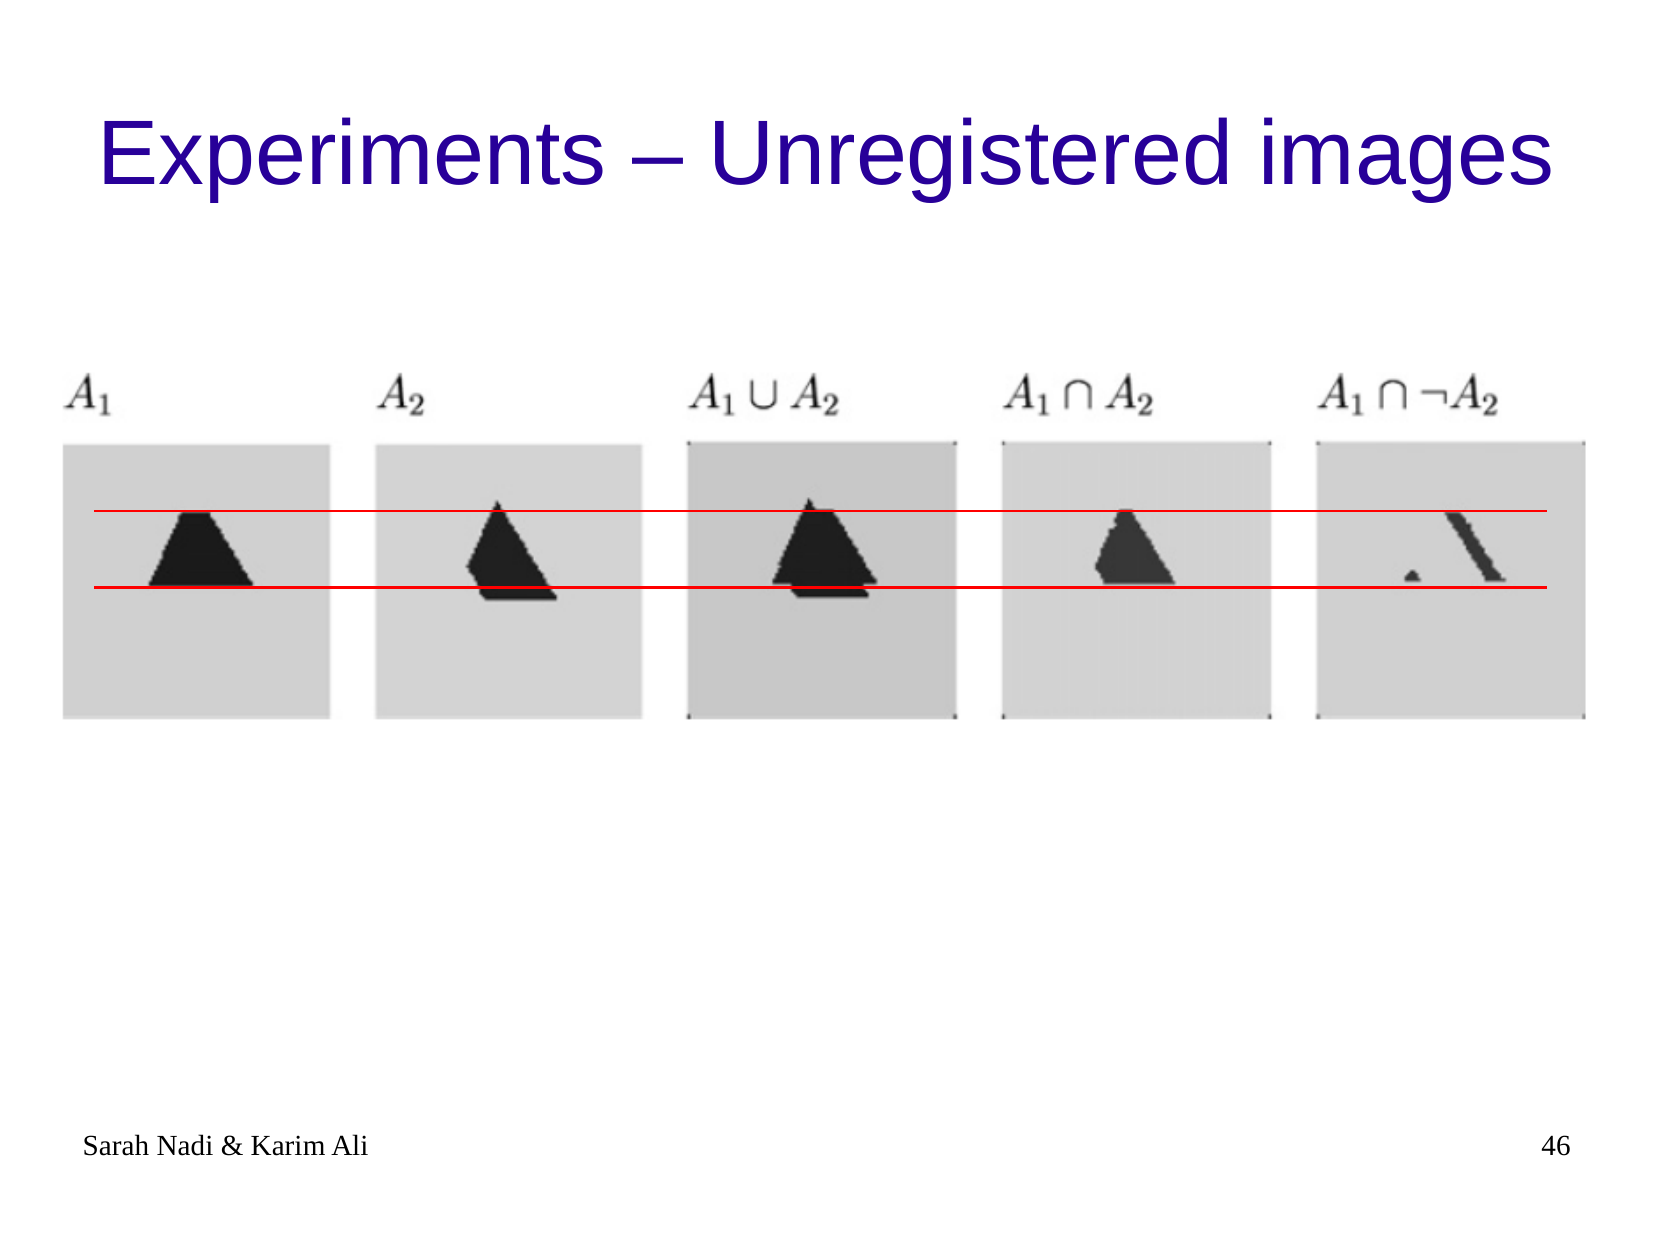

# Experiments – Unregistered images
Sarah Nadi & Karim Ali
46